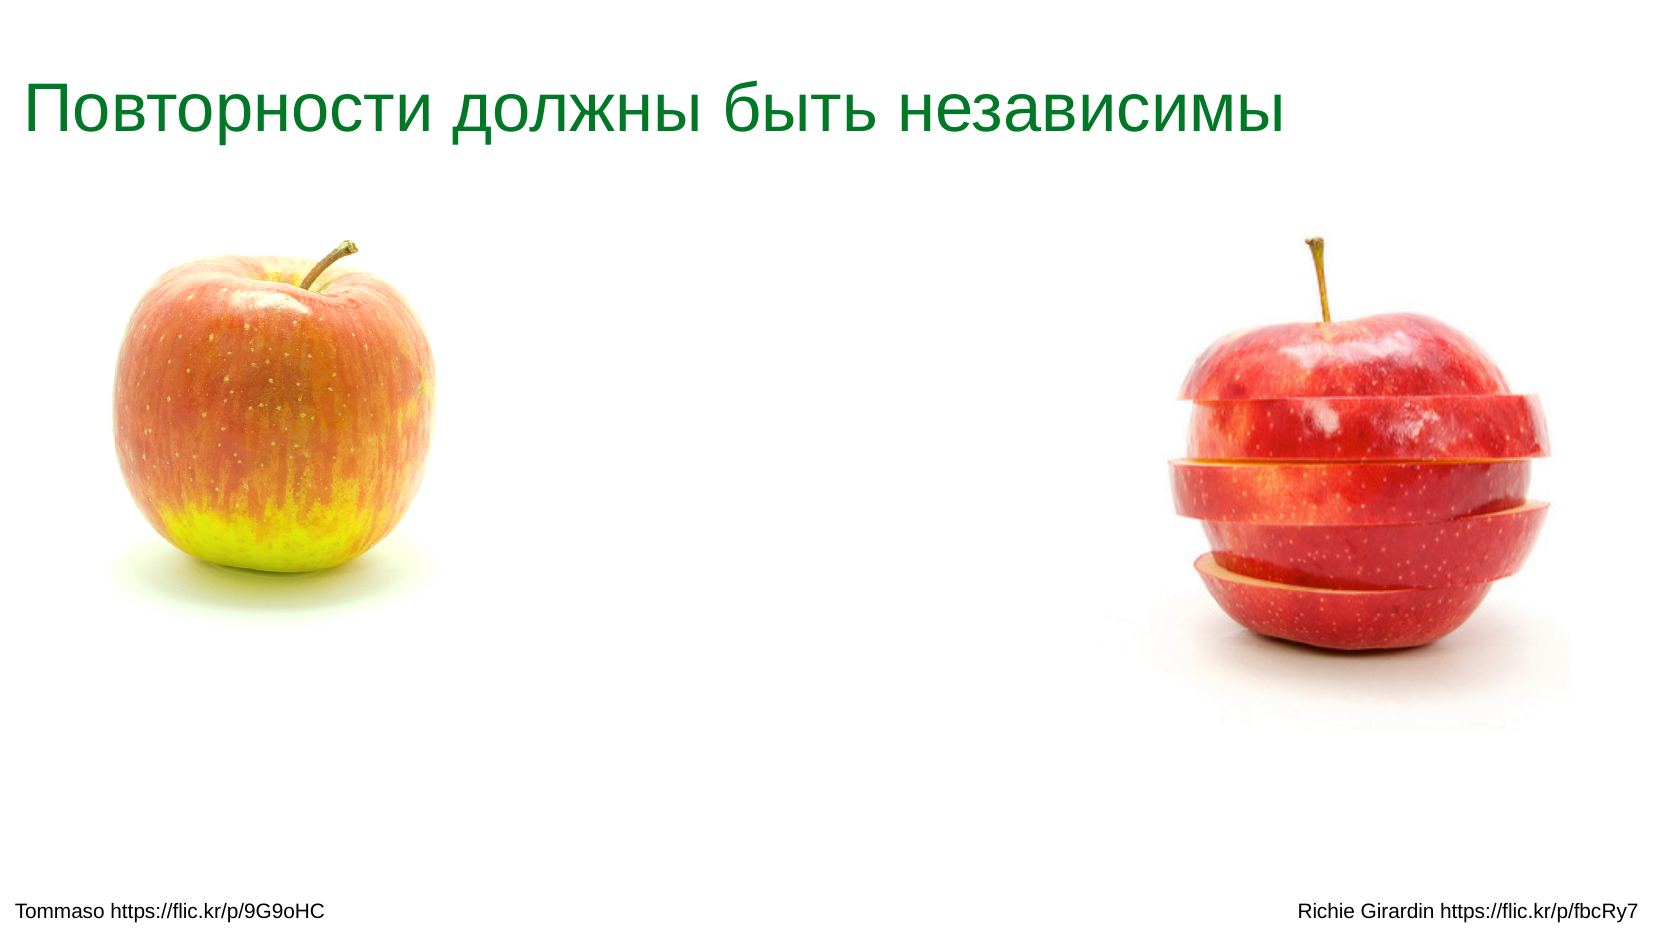

# Повторности должны быть независимы
Tommaso https://flic.kr/p/9G9oHC
Richie Girardin https://flic.kr/p/fbcRy7